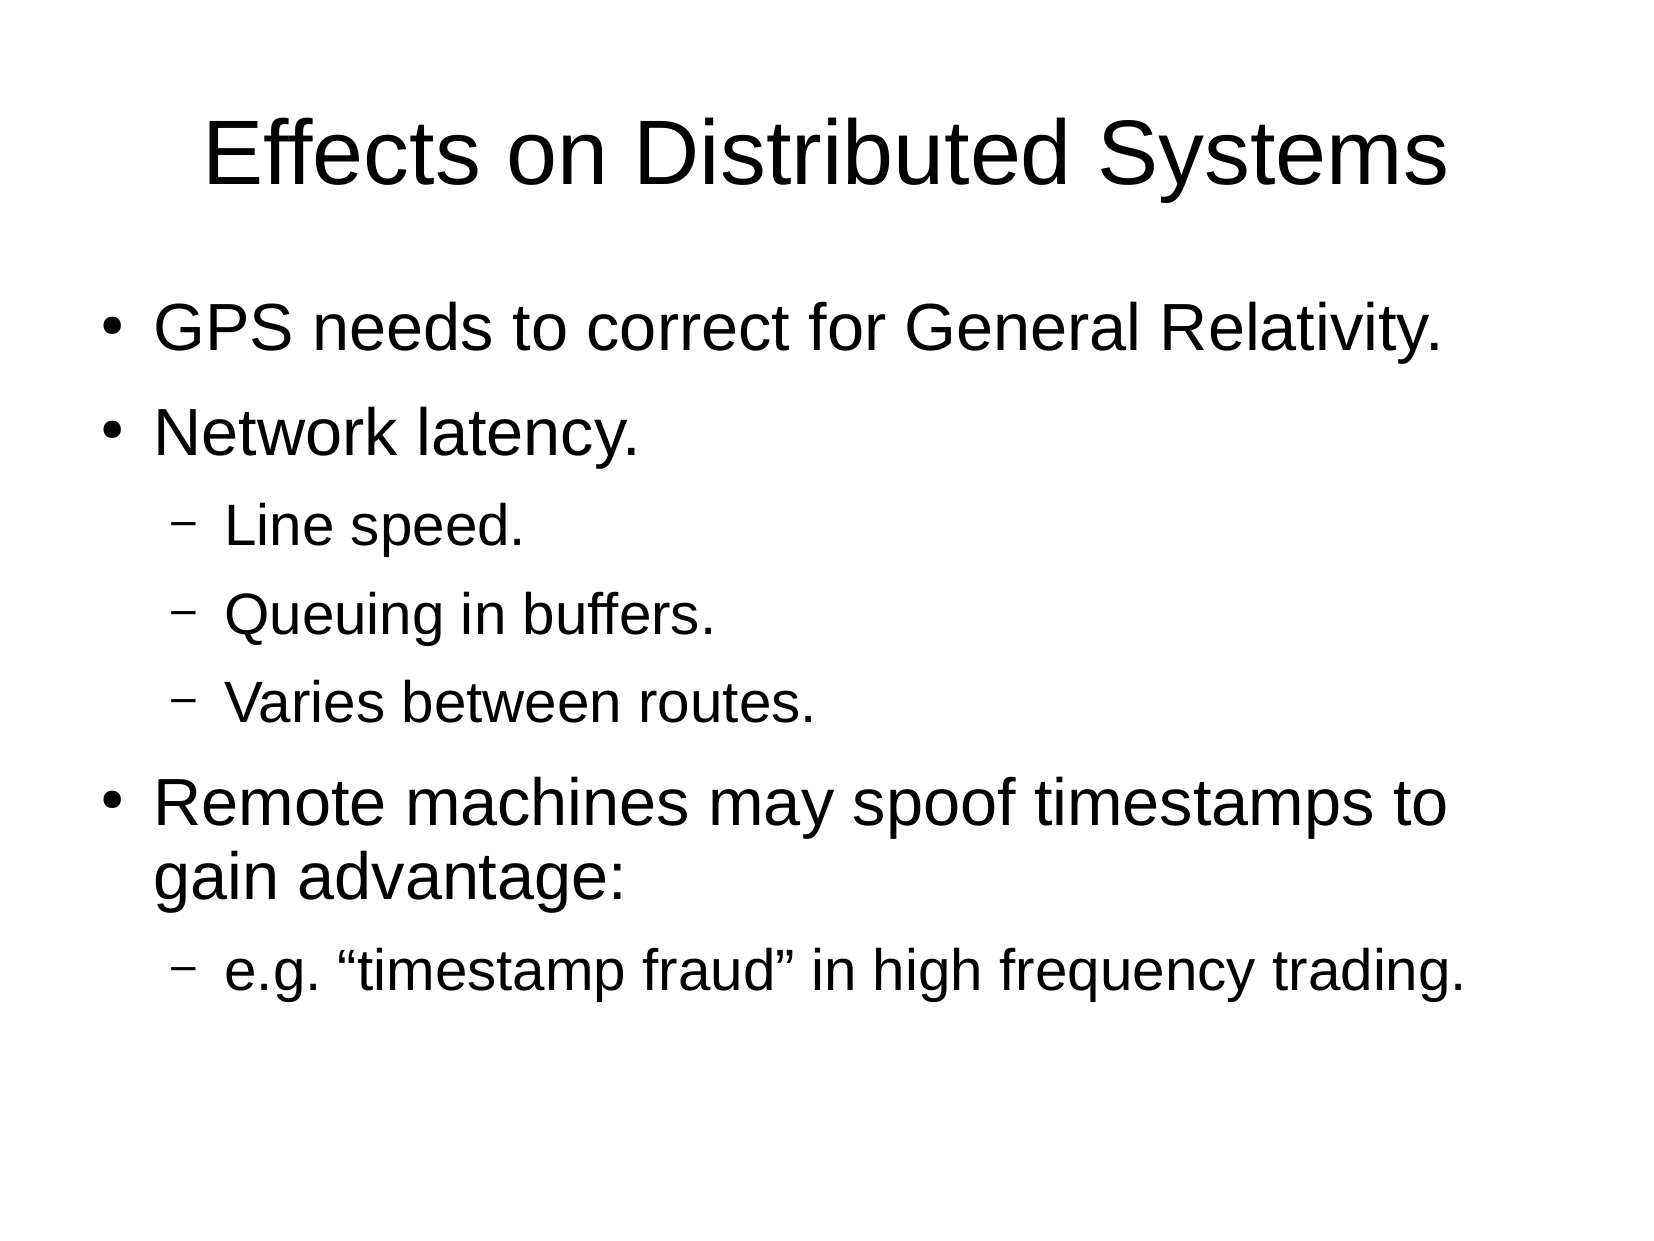

# Effects on Distributed Systems
GPS needs to correct for General Relativity.
Network latency.
Line speed.
Queuing in buffers.
Varies between routes.
Remote machines may spoof timestamps to gain advantage:
e.g. “timestamp fraud” in high frequency trading.